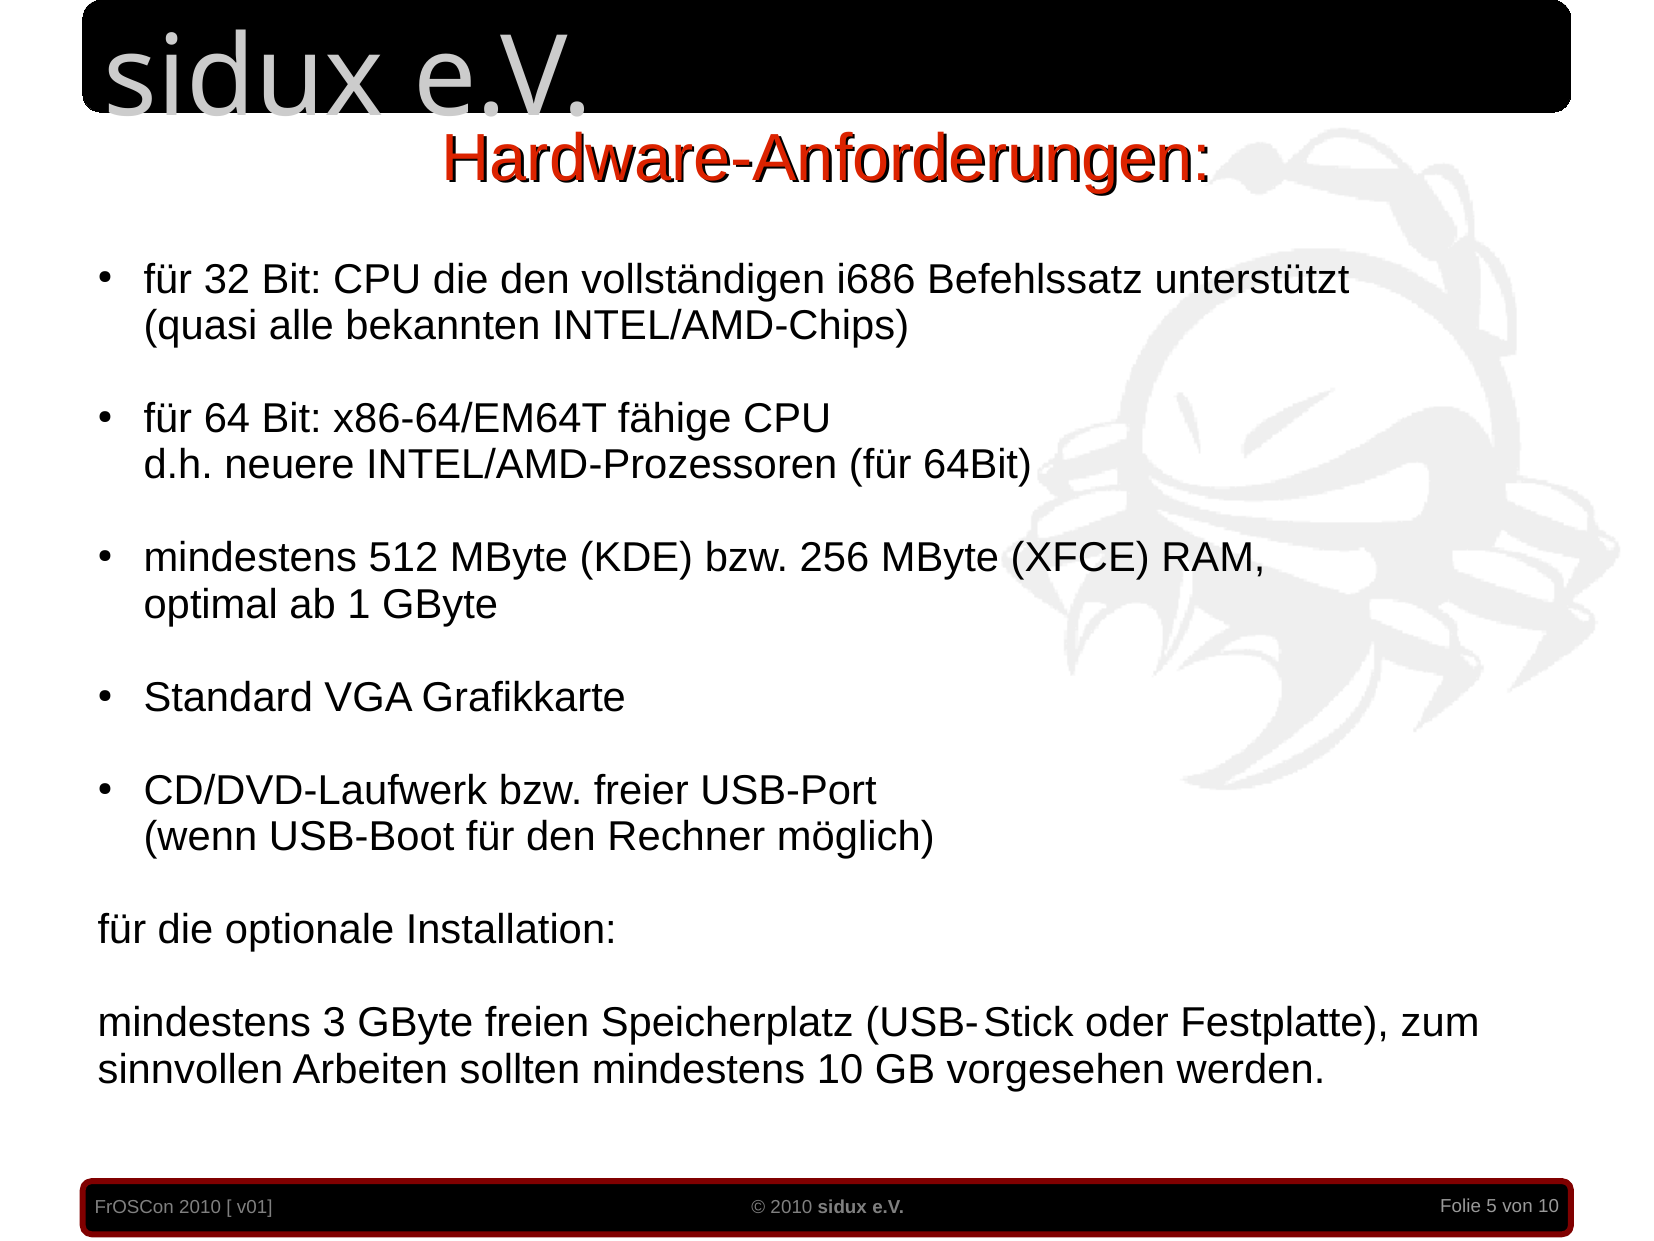

Hardware-Anforderungen:
	für 32 Bit: CPU die den vollständigen i686 Befehlssatz unterstützt
	(quasi alle bekannten INTEL/AMD-Chips)
 	für 64 Bit: x86-64/EM64T fähige CPU
	d.h. neuere INTEL/AMD-Prozessoren (für 64Bit)
 	mindestens 512 MByte (KDE) bzw. 256 MByte (XFCE) RAM,
	optimal ab 1 GByte
 	Standard VGA Grafikkarte
 	CD/DVD-Laufwerk bzw. freier USB-Port
	(wenn USB-Boot für den Rechner möglich)
für die optionale Installation:
mindestens 3 GByte freien Speicherplatz (USB-	Stick oder Festplatte), zum sinnvollen Arbeiten sollten mindestens 10 GB vorgesehen werden.